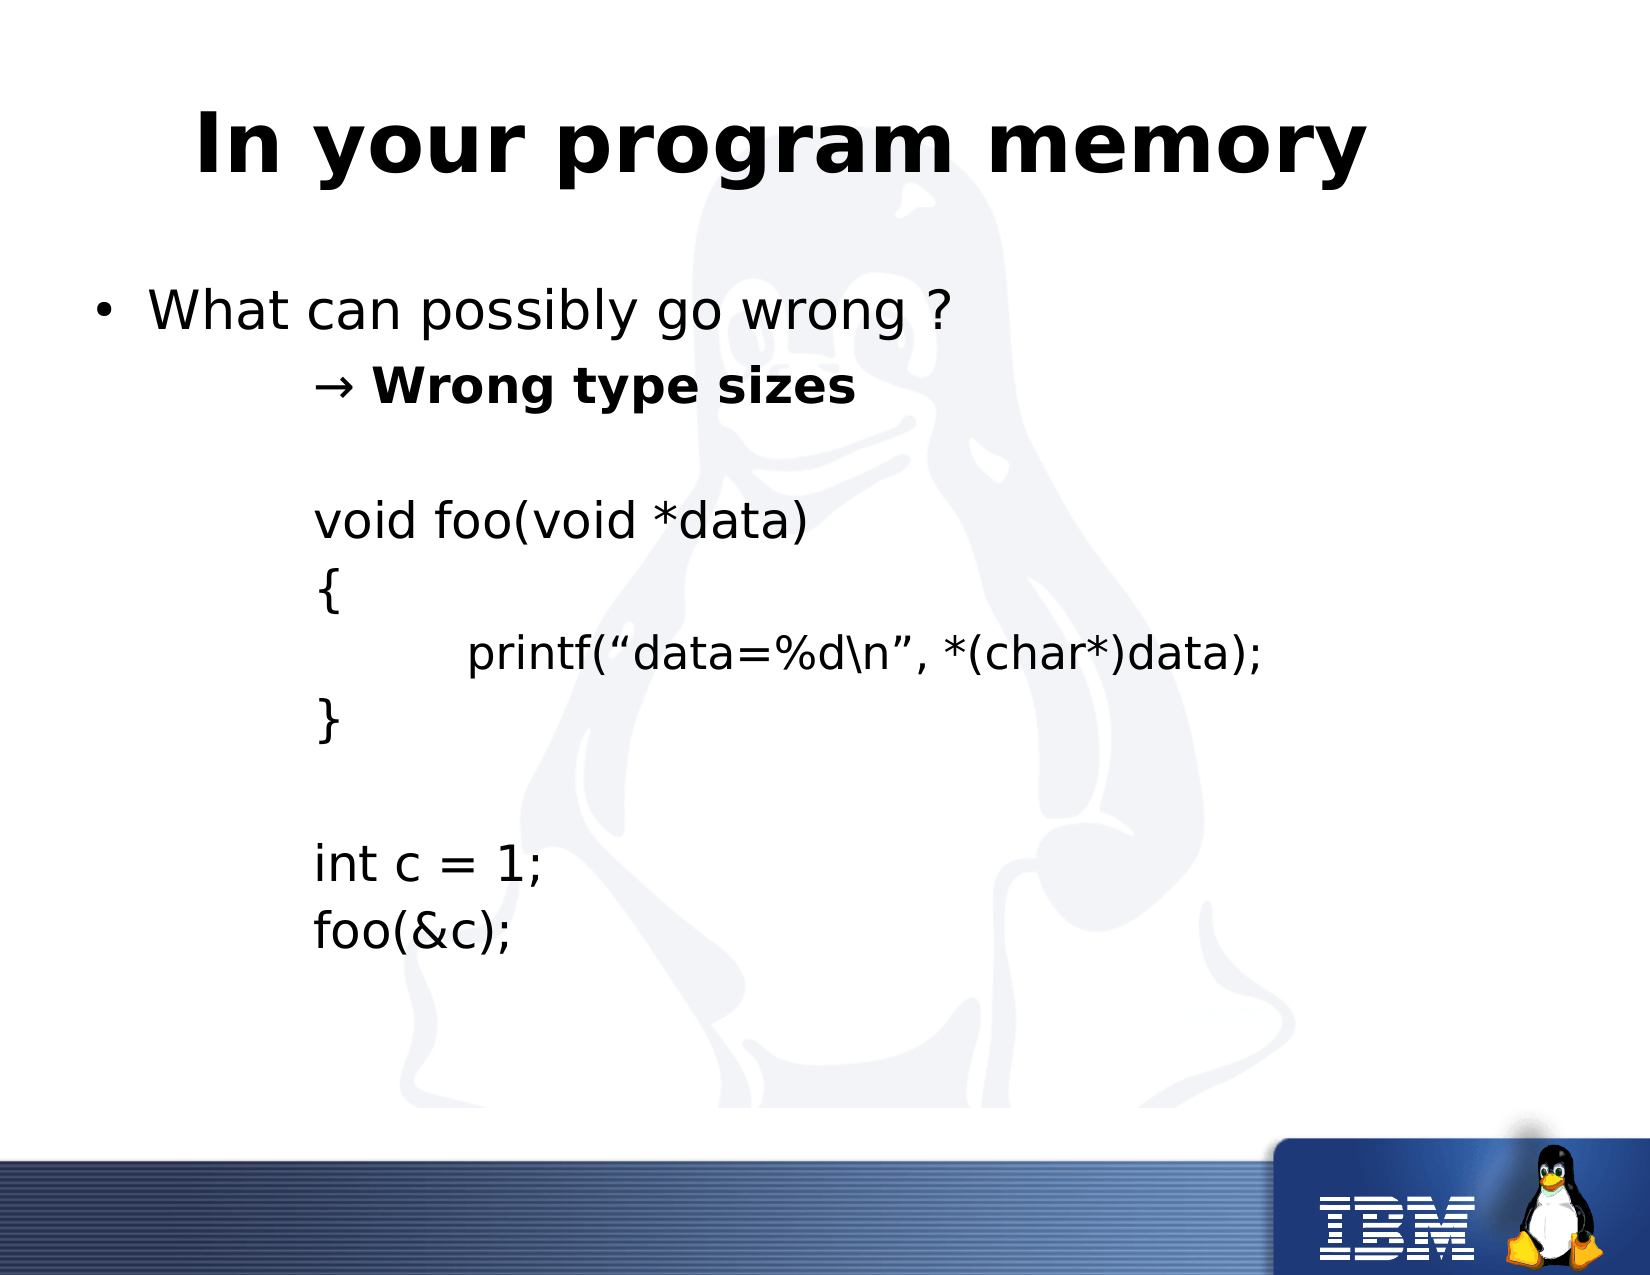

# In your program memory
What can possibly go wrong ?
→ Wrong type sizes
void foo(void *data)
{
printf(“data=%d\n”, *(char*)data);
}
int c = 1;
foo(&c);